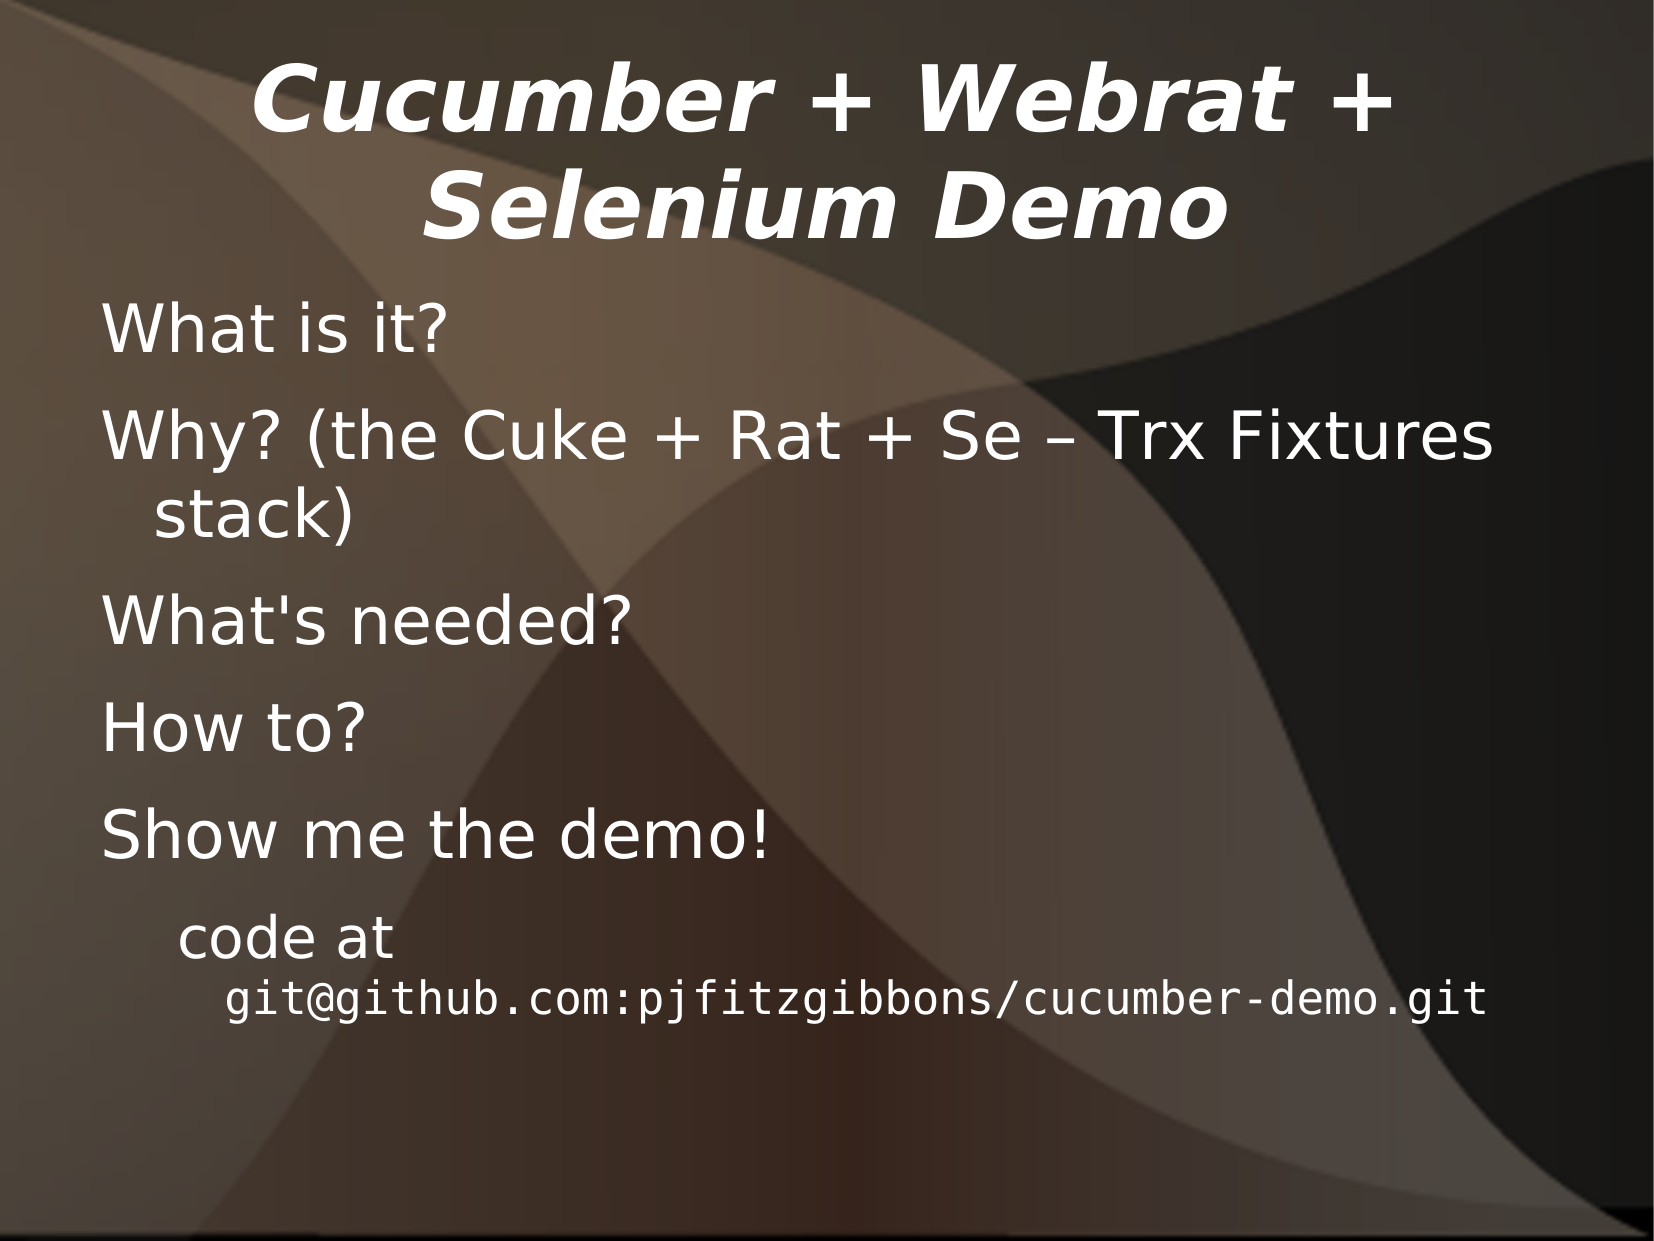

# Cucumber + Webrat + Selenium Demo
What is it?
Why? (the Cuke + Rat + Se – Trx Fixtures stack)
What's needed?
How to?
Show me the demo!
code at
git@github.com:pjfitzgibbons/cucumber-demo.git